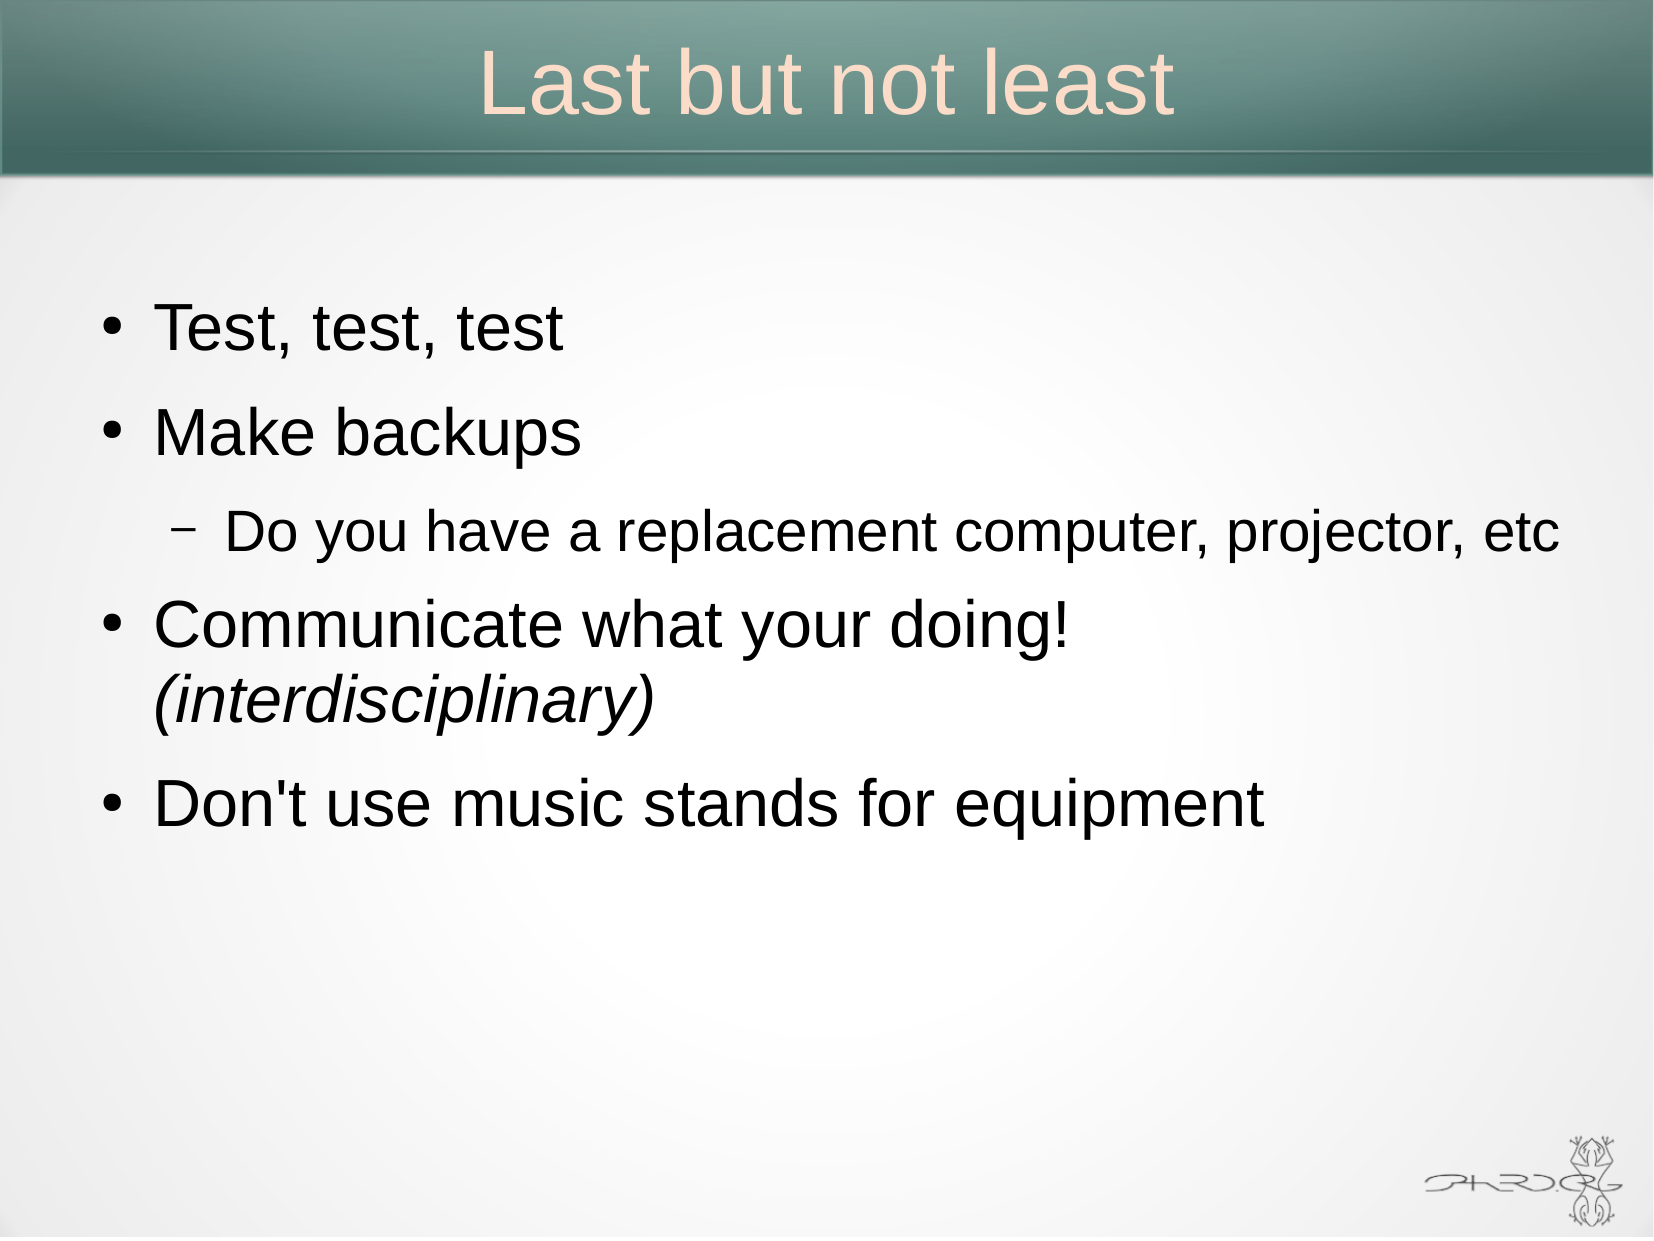

# Last but not least
Test, test, test
Make backups
Do you have a replacement computer, projector, etc
Communicate what your doing! (interdisciplinary)
Don't use music stands for equipment